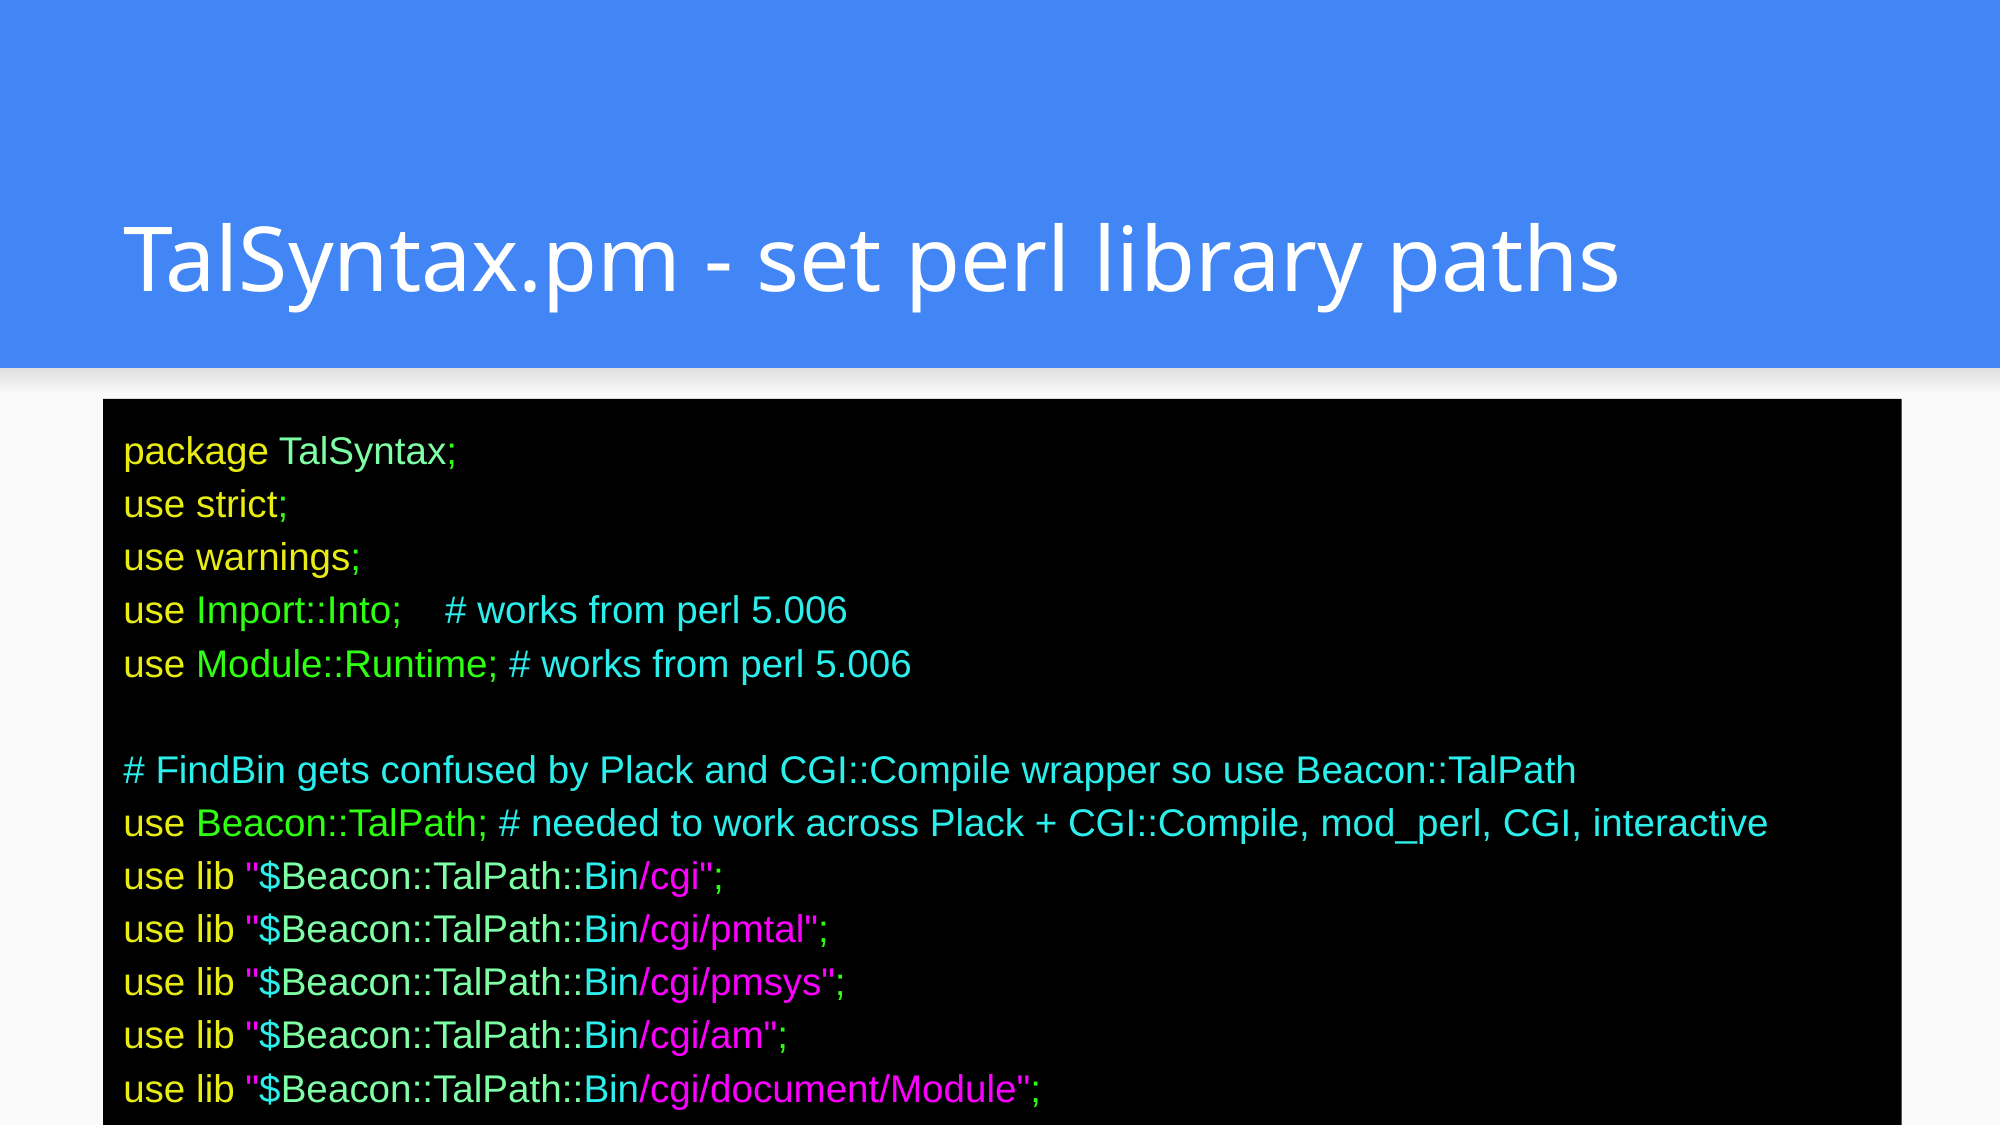

# TalSyntax.pm - set perl library paths
package TalSyntax;
use strict;
use warnings;
use Import::Into; # works from perl 5.006
use Module::Runtime; # works from perl 5.006
# FindBin gets confused by Plack and CGI::Compile wrapper so use Beacon::TalPath
use Beacon::TalPath; # needed to work across Plack + CGI::Compile, mod_perl, CGI, interactive
use lib "$Beacon::TalPath::Bin/cgi";
use lib "$Beacon::TalPath::Bin/cgi/pmtal";
use lib "$Beacon::TalPath::Bin/cgi/pmsys";
use lib "$Beacon::TalPath::Bin/cgi/am";
use lib "$Beacon::TalPath::Bin/cgi/document/Module";